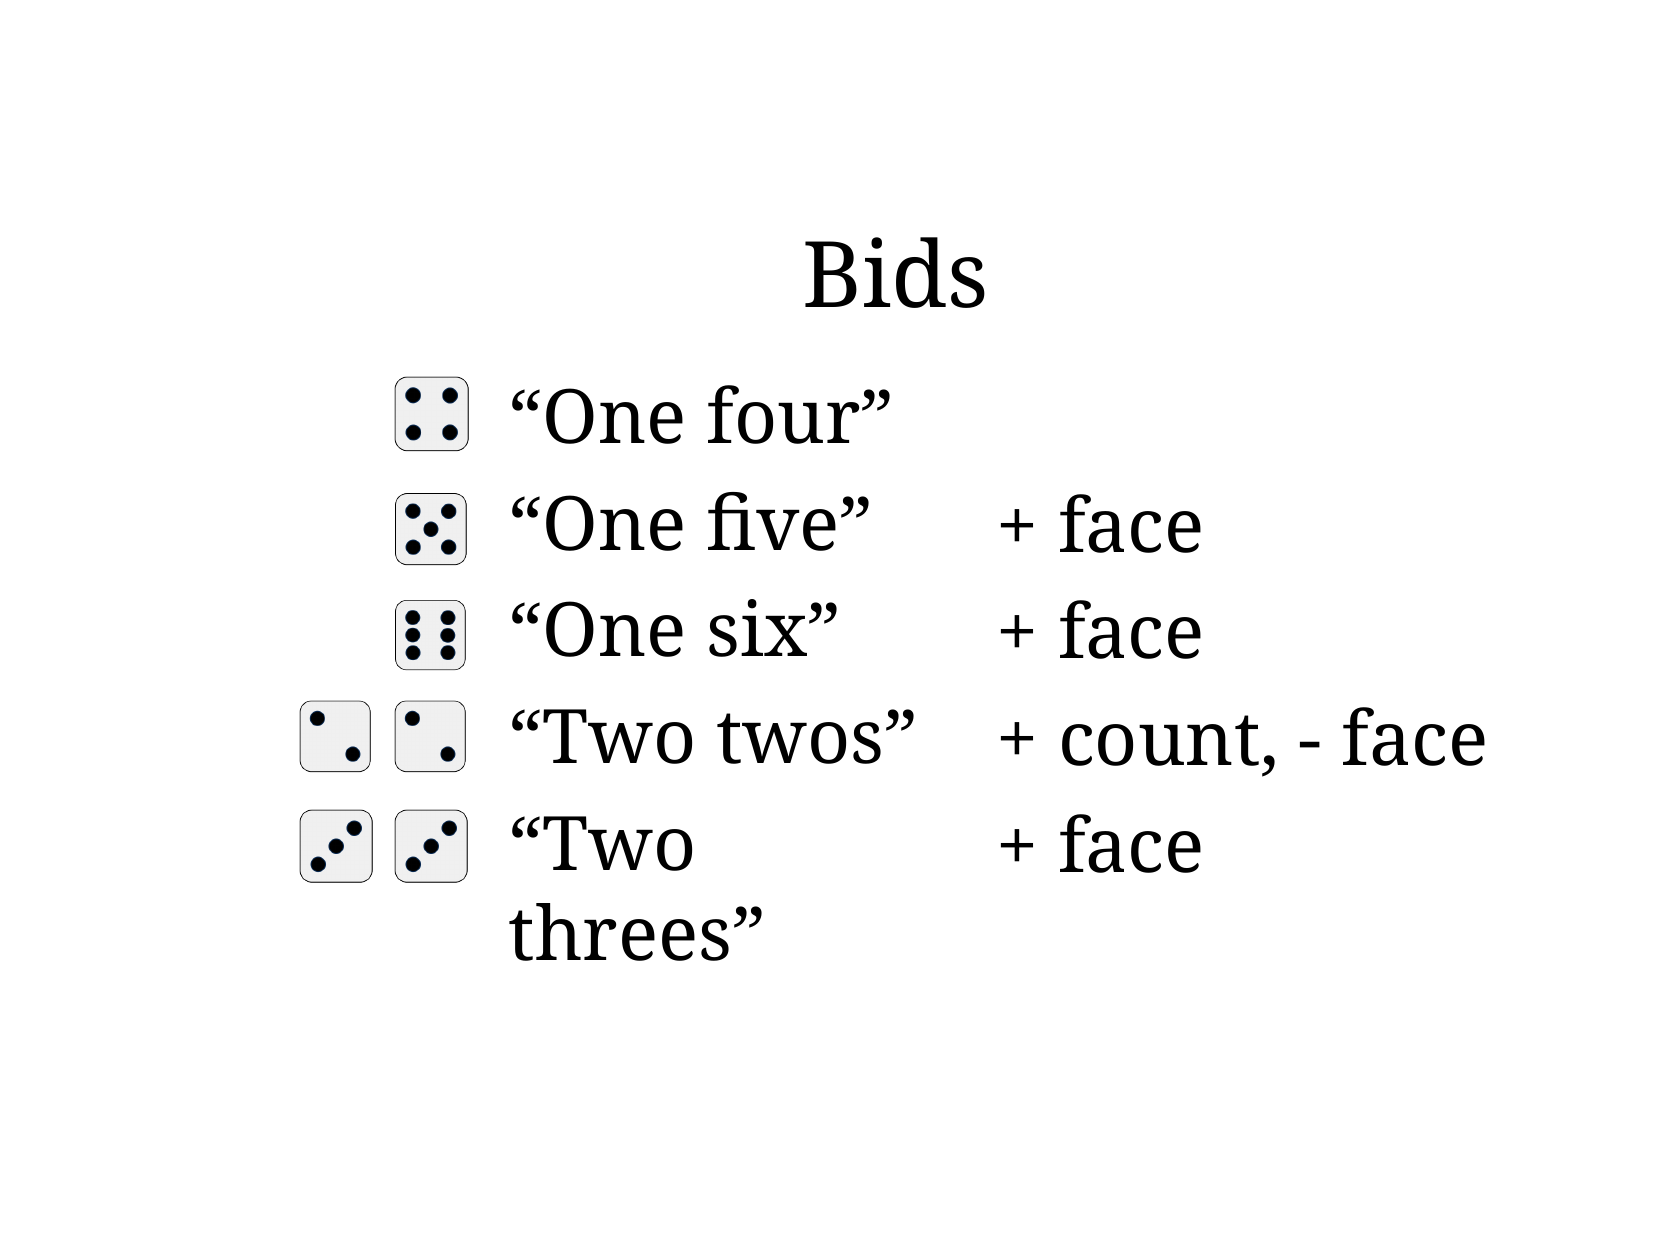

# Bids
“One four”
“One five”
“One six”
“Two twos”
“Two threes”
+ face
+ face
+ count, - face
+ face